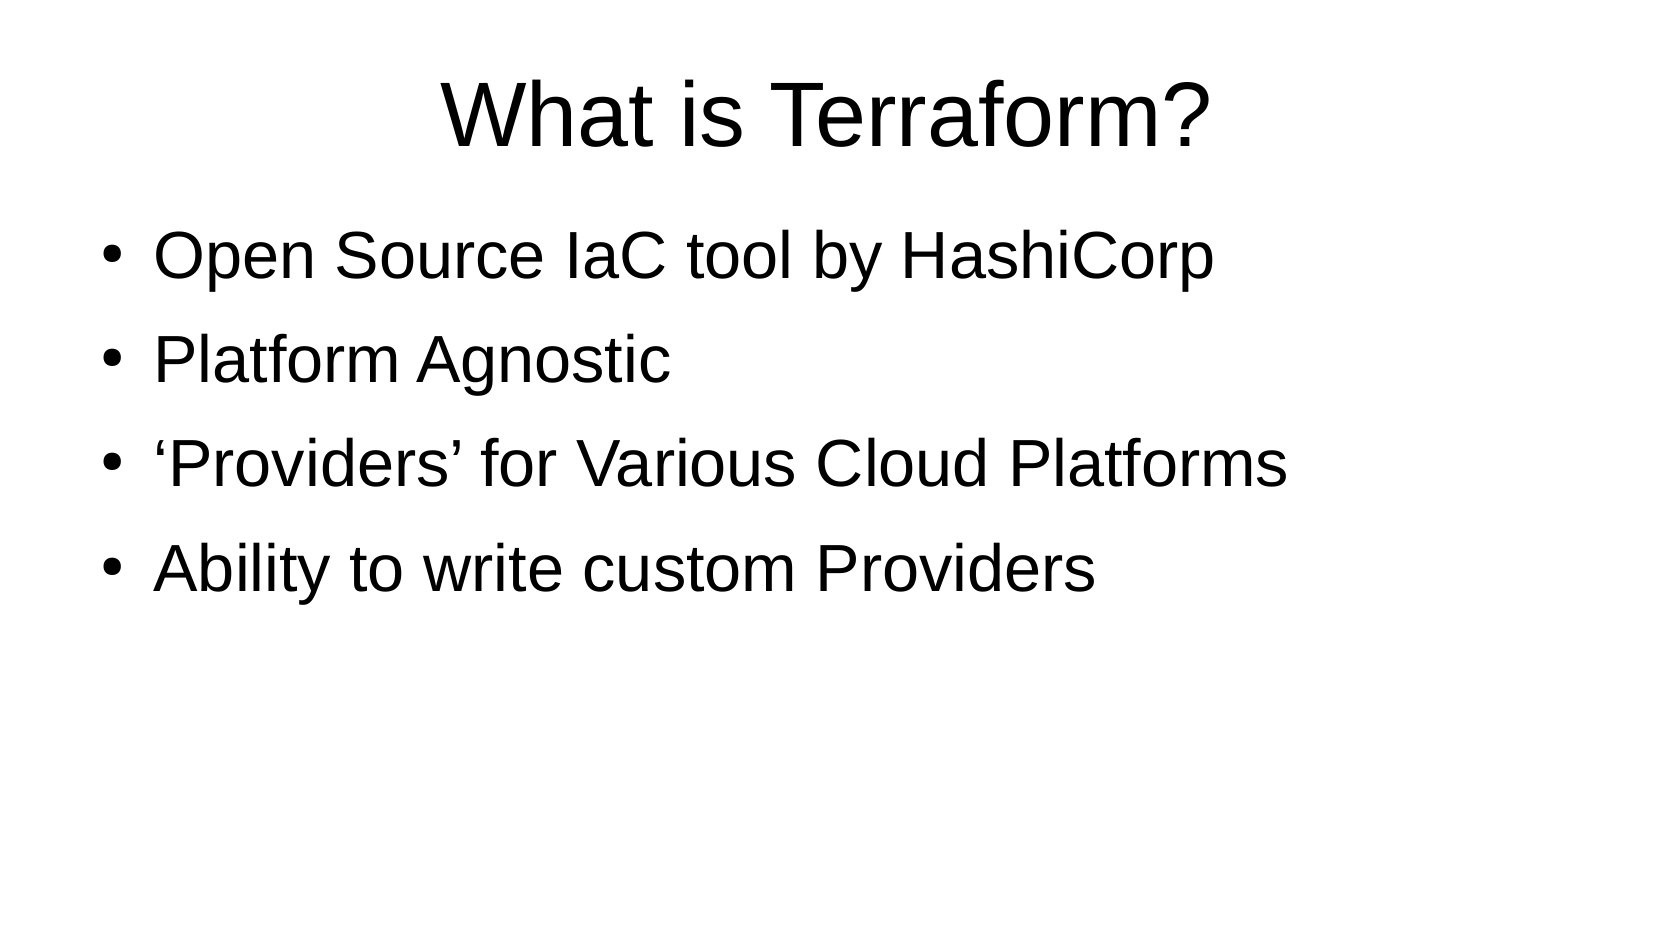

# What is Terraform?
Open Source IaC tool by HashiCorp
Platform Agnostic
‘Providers’ for Various Cloud Platforms
Ability to write custom Providers